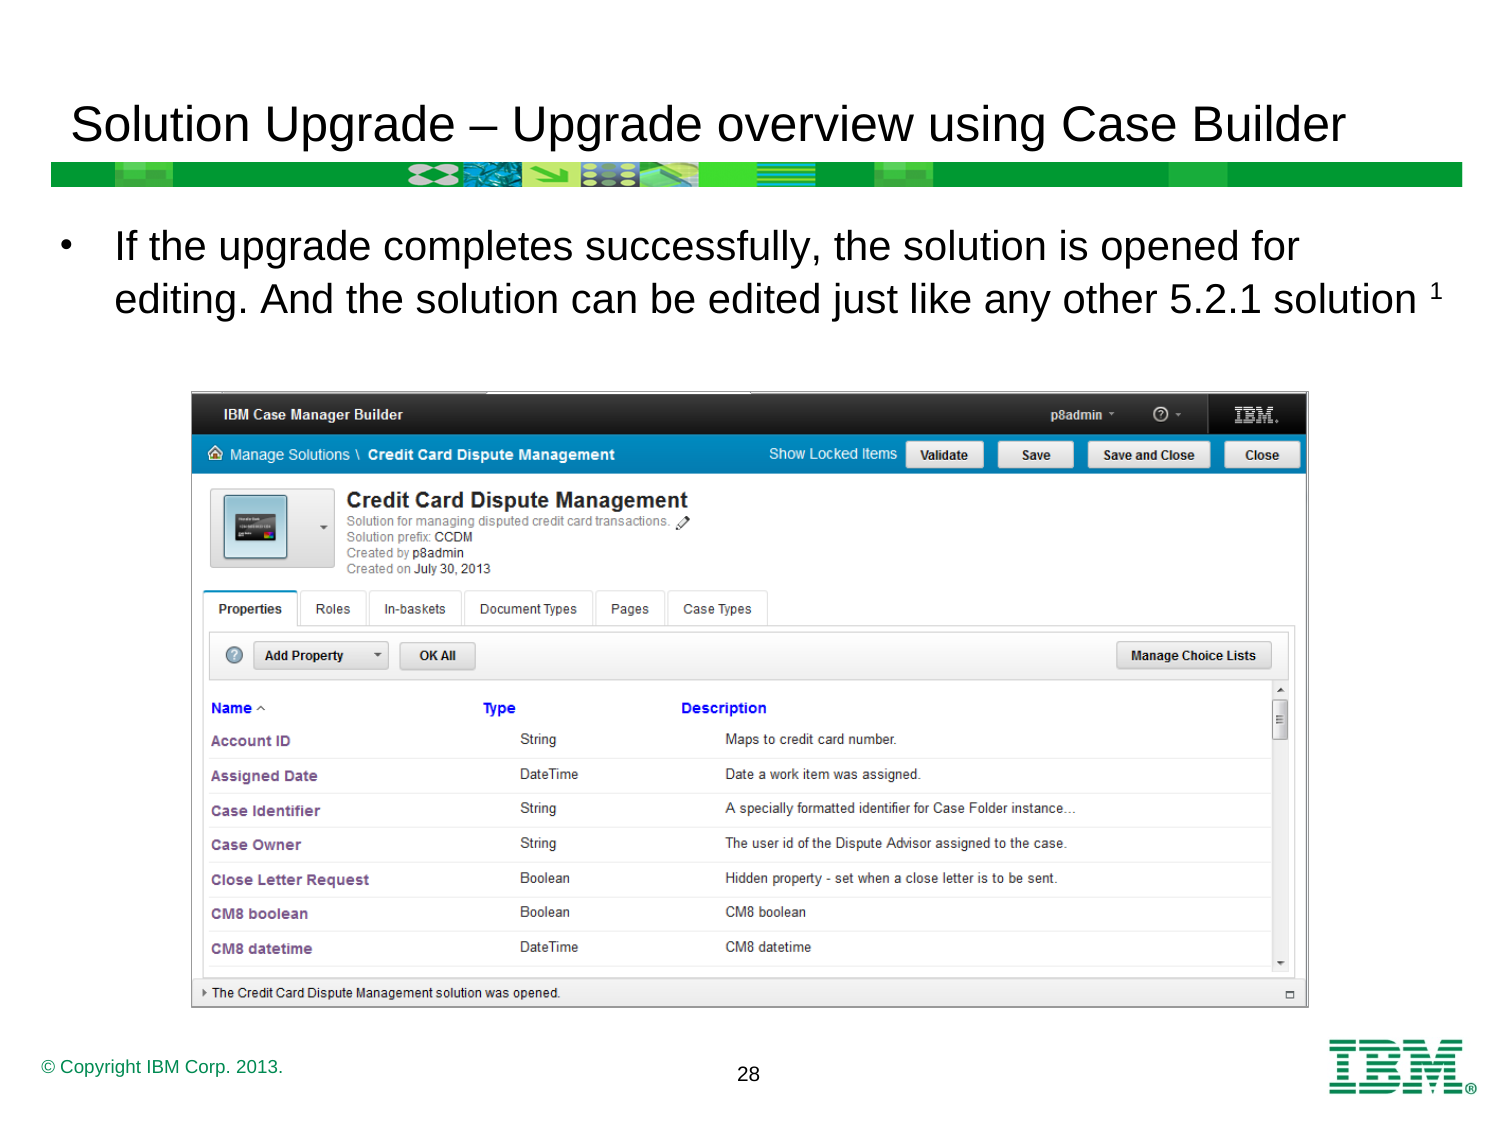

# Solution Upgrade – Upgrade overview using Case Builder
If the upgrade completes successfully, the solution is opened for editing. And the solution can be edited just like any other 5.2.1 solution 1
28